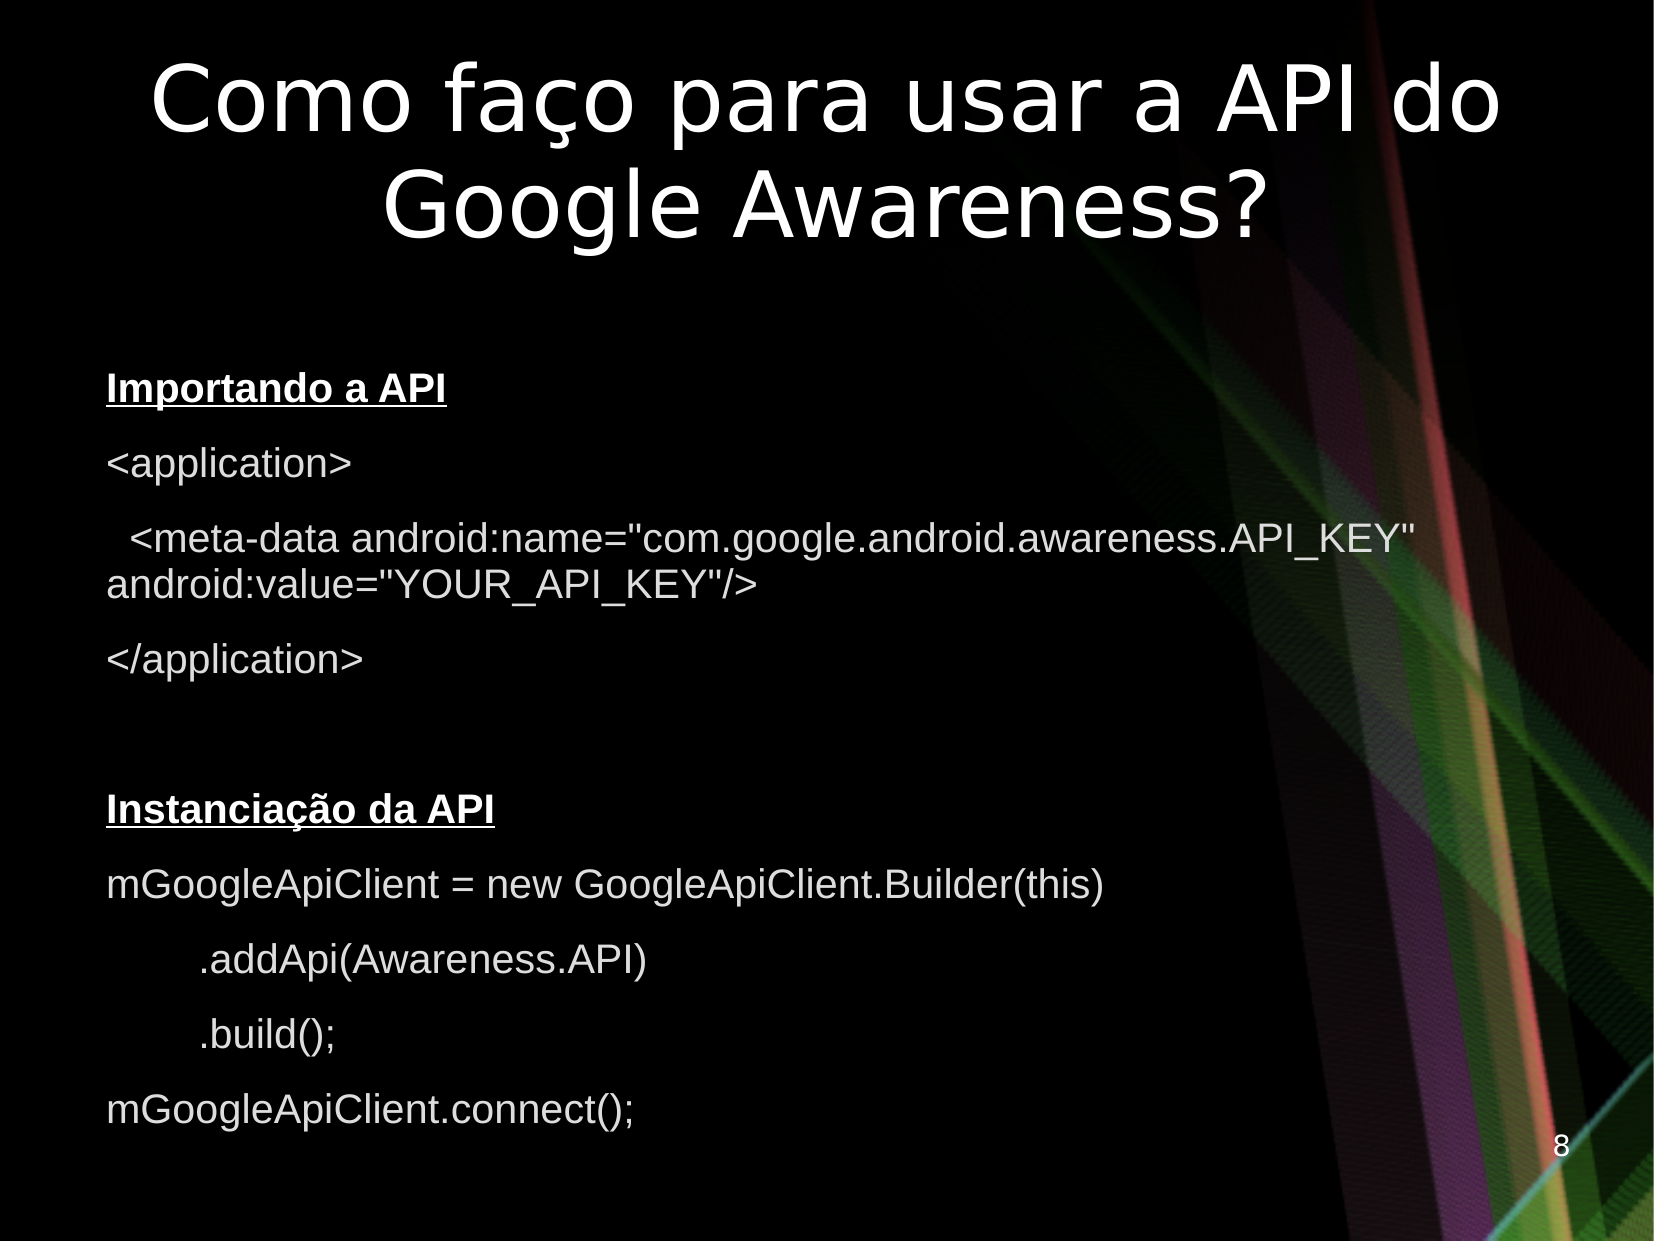

# Como faço para usar a API do Google Awareness?
Importando a API
<application>
 <meta-data android:name="com.google.android.awareness.API_KEY" android:value="YOUR_API_KEY"/>
</application>
Instanciação da API
mGoogleApiClient = new GoogleApiClient.Builder(this)
 .addApi(Awareness.API)
 .build();
mGoogleApiClient.connect();
8